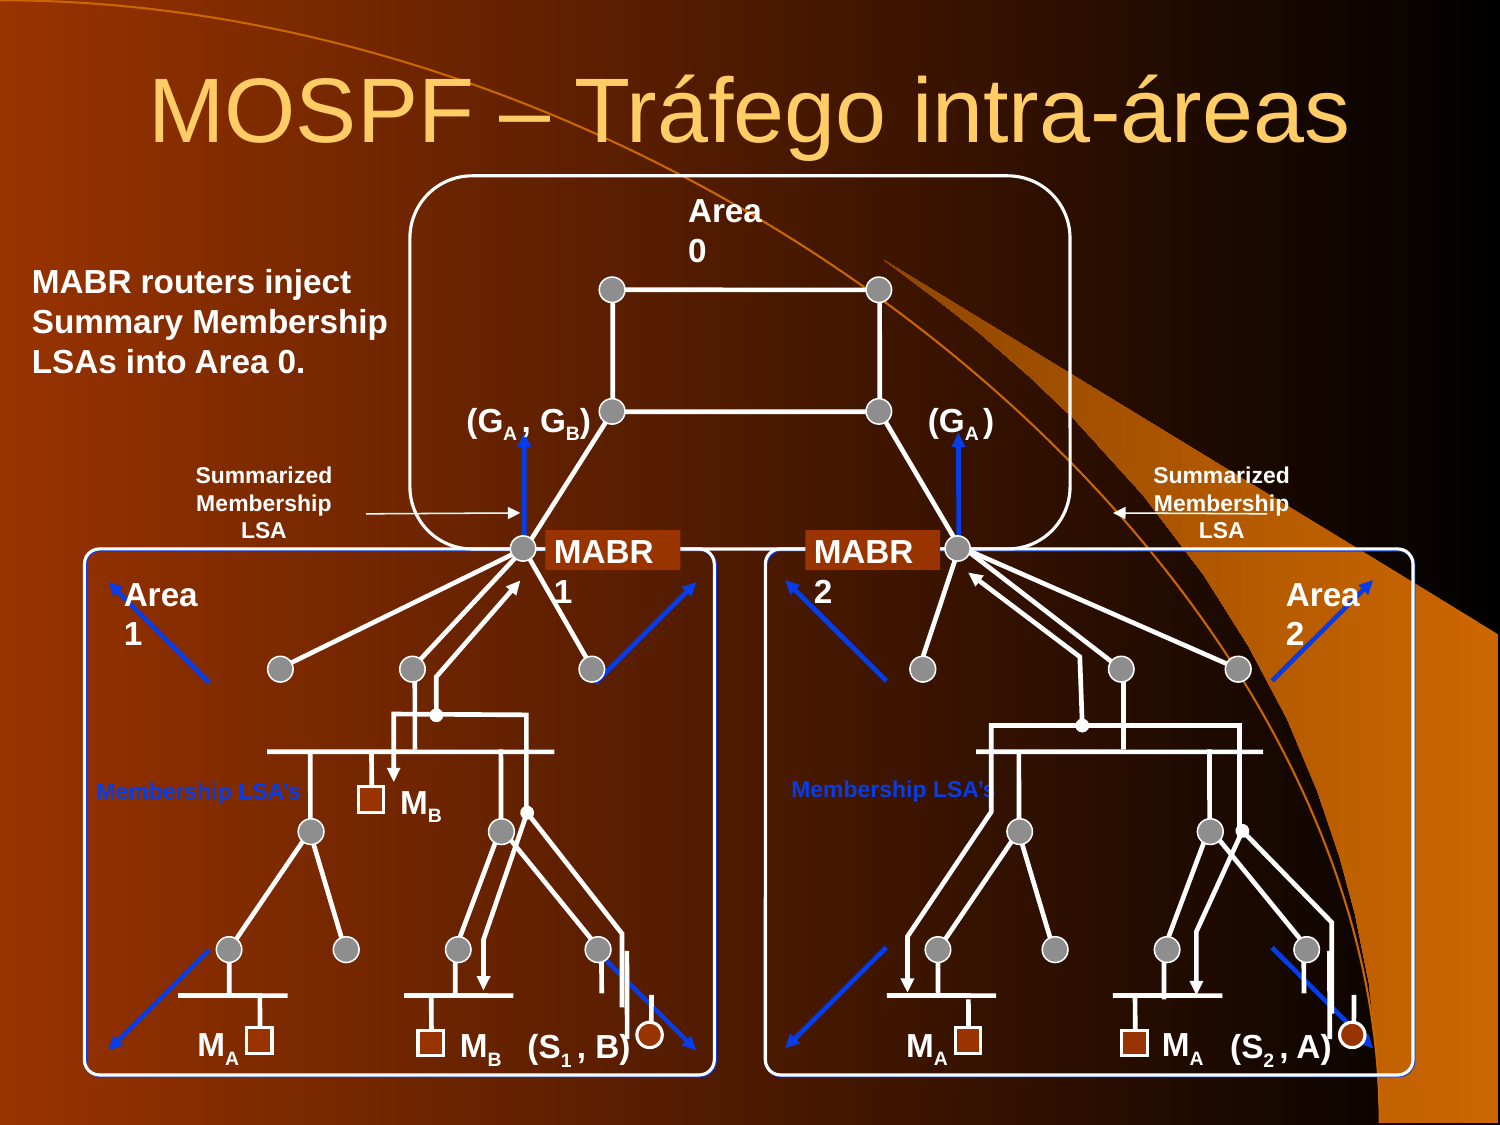

# MOSPF – Tráfego intra-áreas
Area 0
MABR routers inject Summary Membership LSAs into Area 0.
(GA , GB)
(GA )
Summarized
Membership LSA
Summarized
Membership LSA
MABR1
MABR2
Membership LSA’s
Membership LSA’s
Area 1
Area 2
MB
MB
(S1 , B)
(S2 , A)
MA
MA
MA